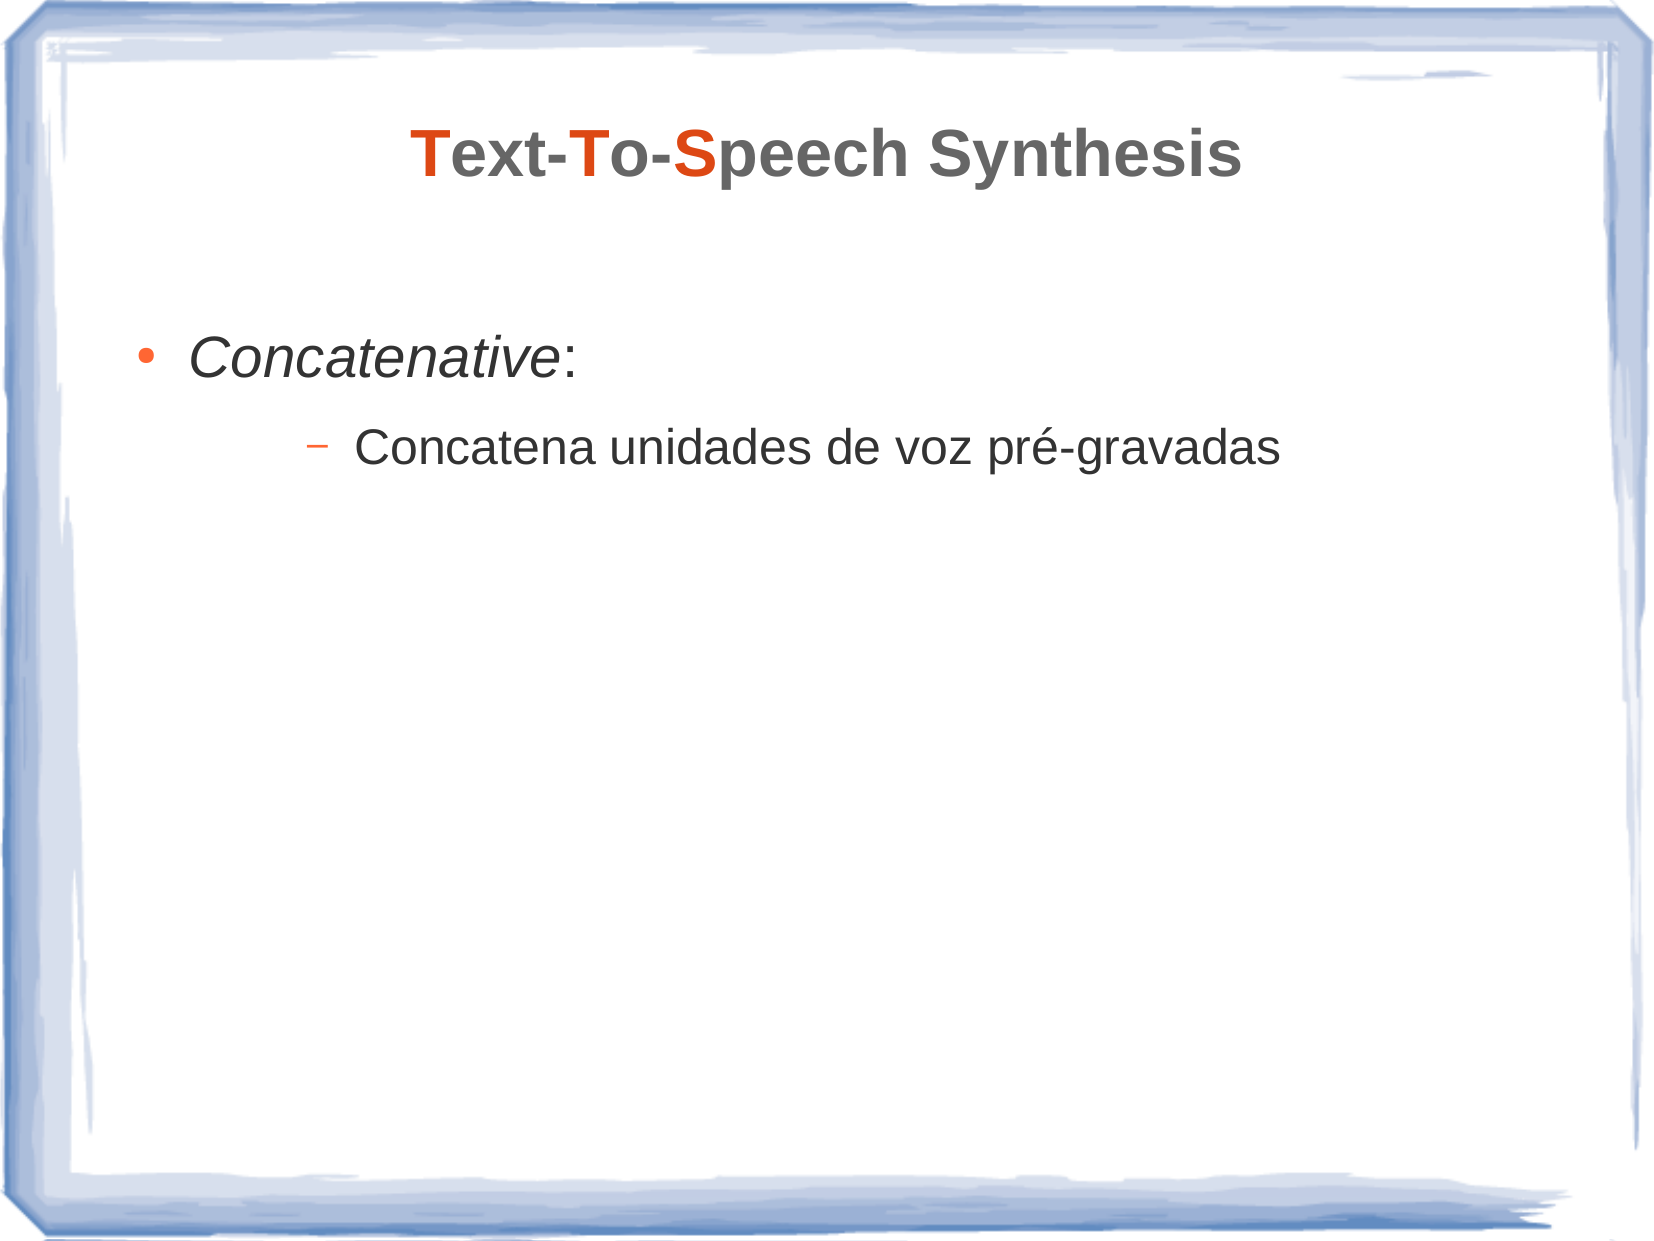

# Text-To-Speech Synthesis
Concatenative:
Concatena unidades de voz pré-gravadas